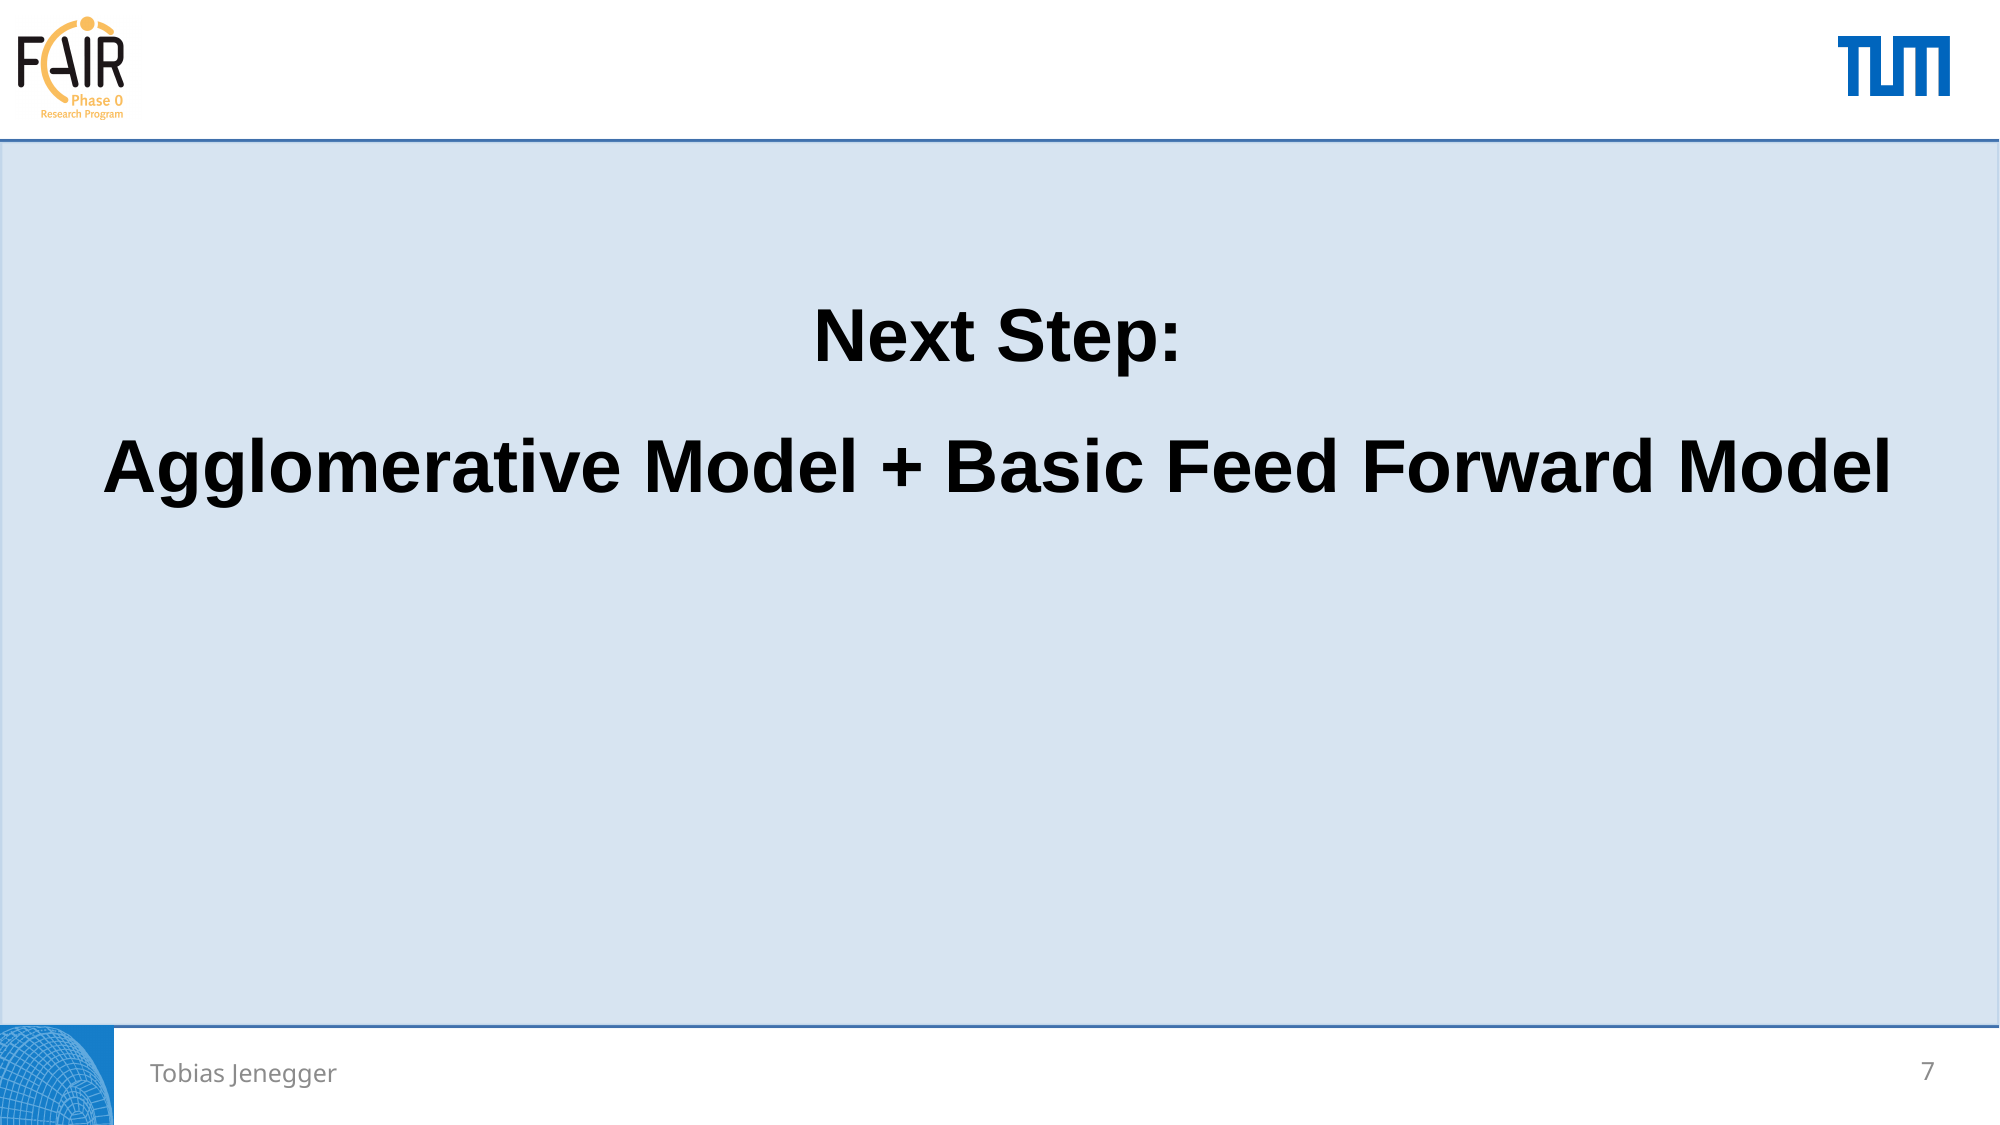

Next Step:
Agglomerative Model + Basic Feed Forward Model
7